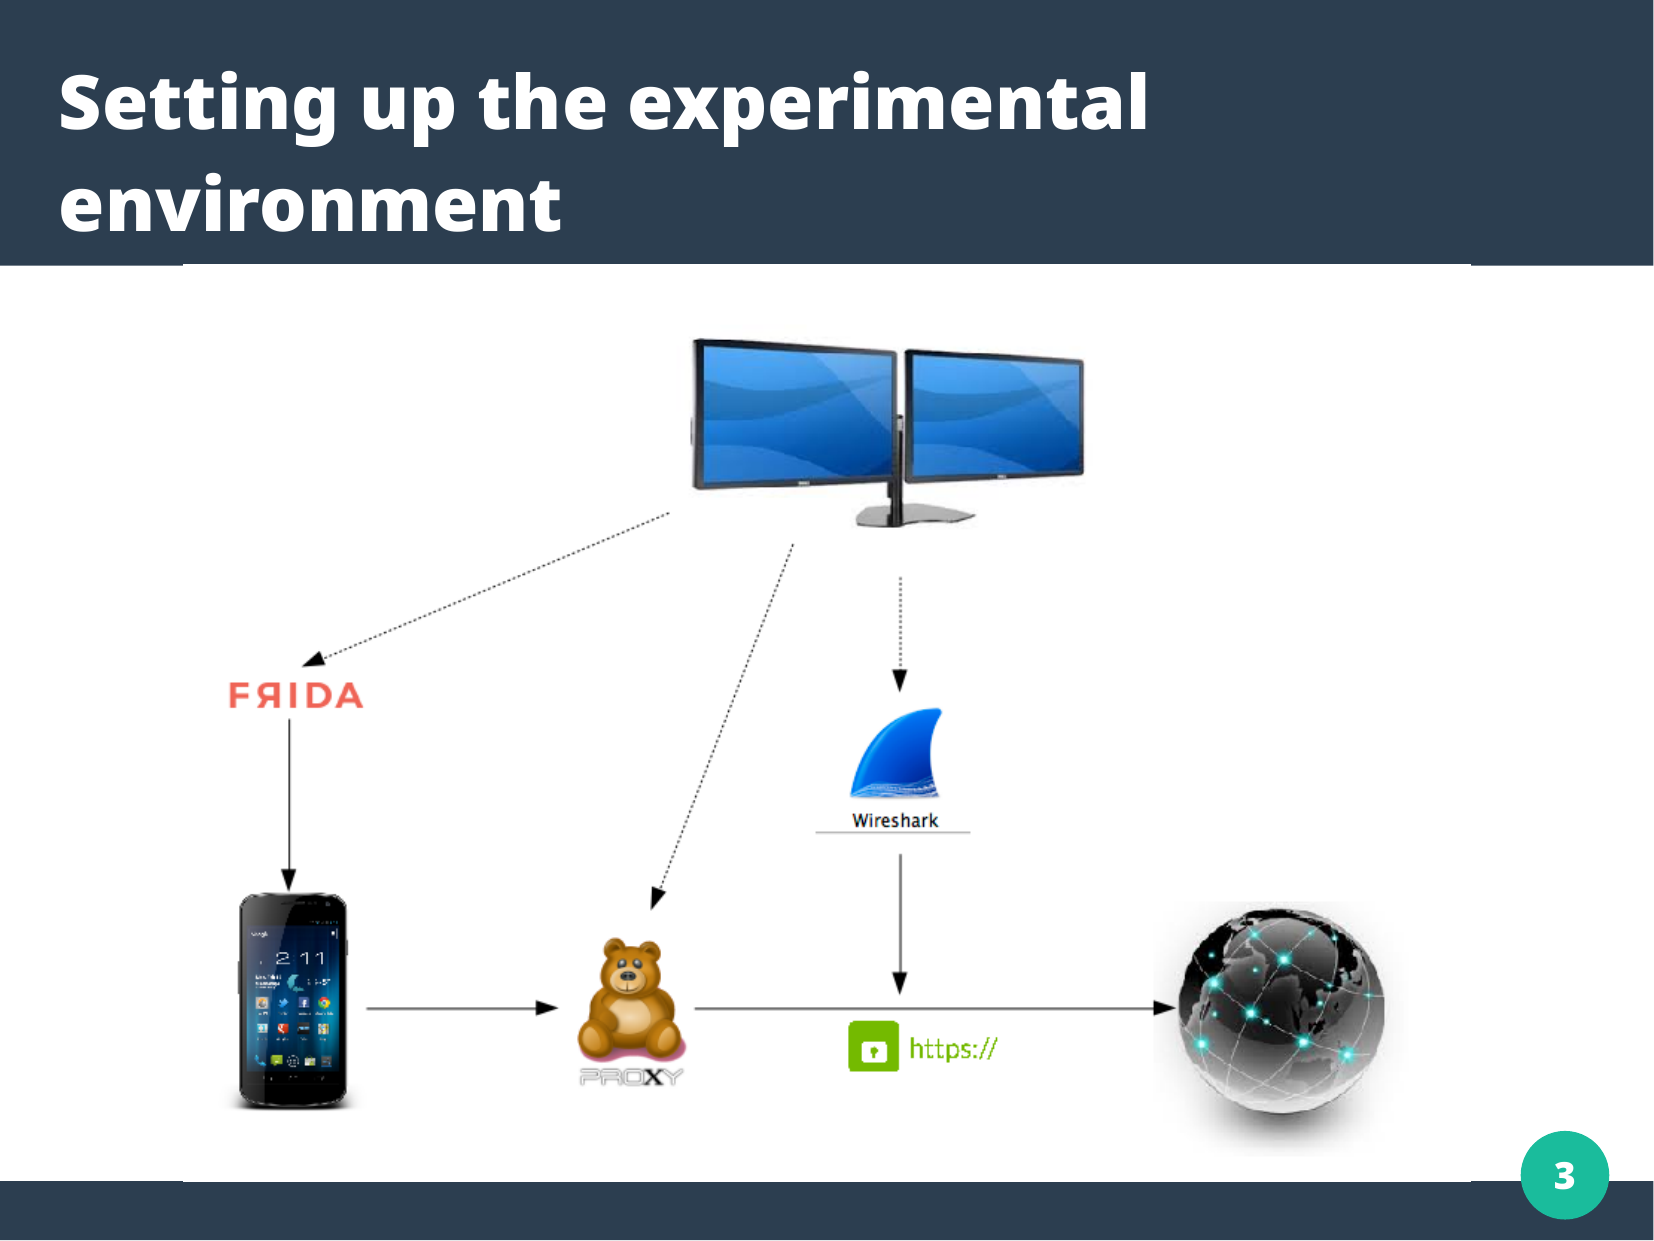

# Setting up the experimental environment
3